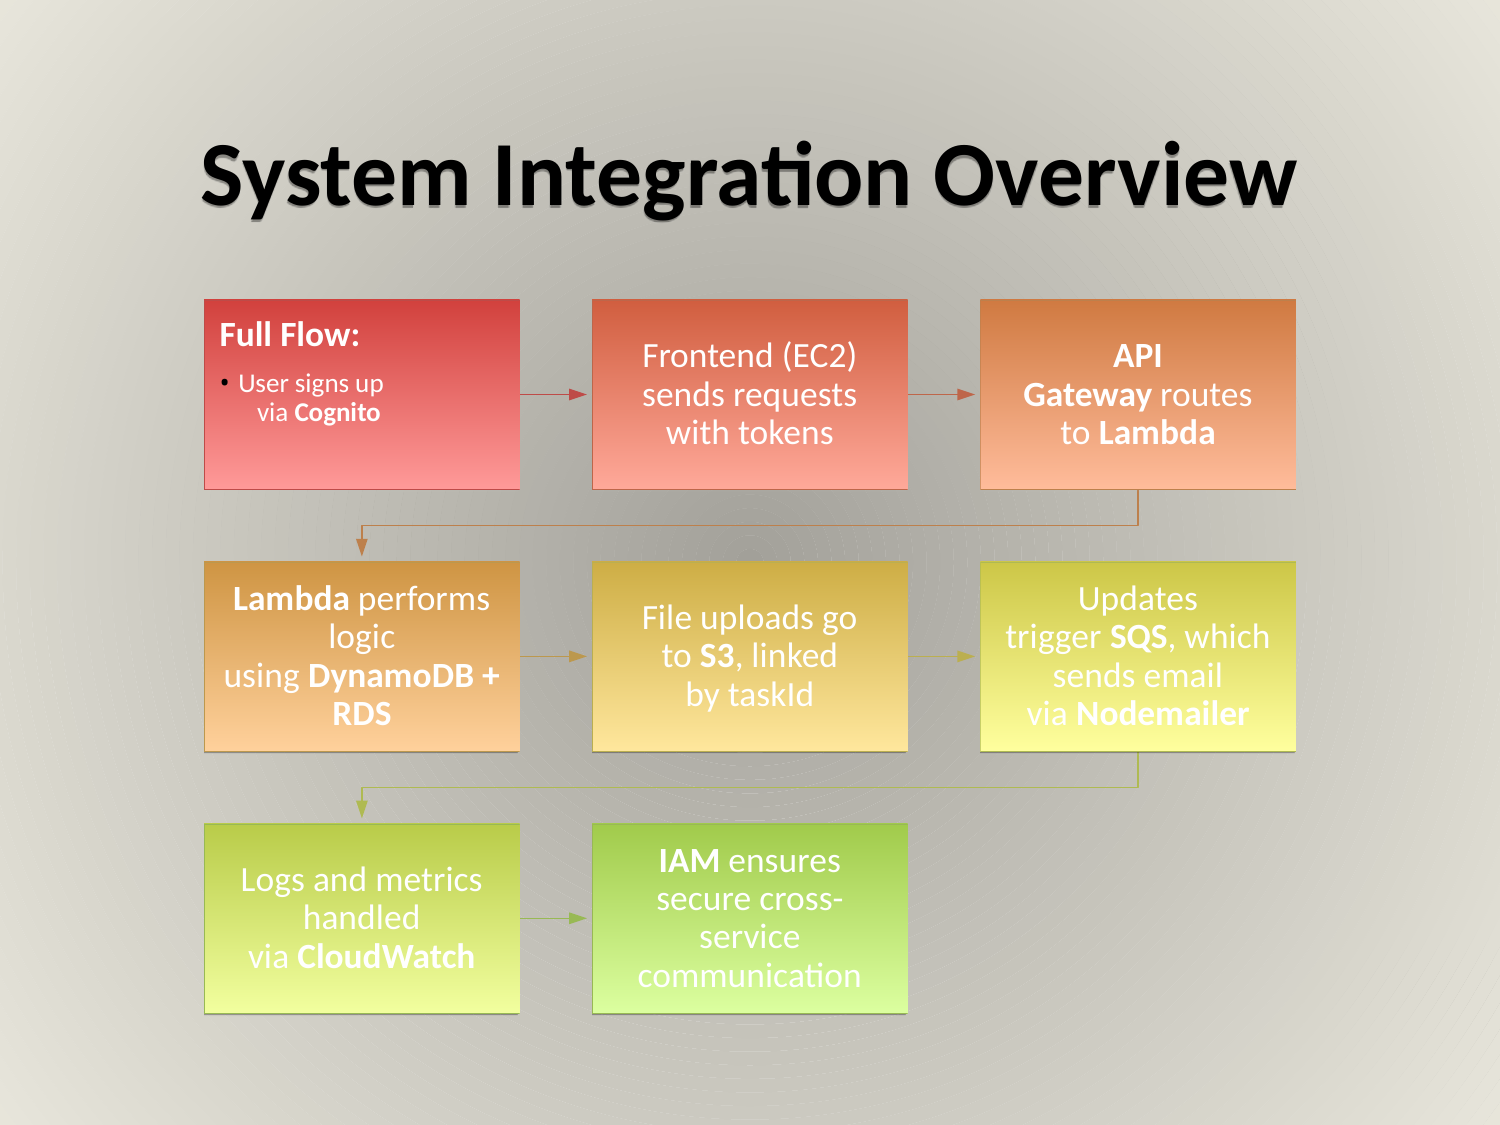

# System Integration Overview
Full Flow:
User signs up via Cognito
Frontend (EC2) sends requests with tokens
API Gateway routes to Lambda
Lambda performs logic using DynamoDB + RDS
File uploads go to S3, linked by taskId
Updates trigger SQS, which sends email via Nodemailer
Logs and metrics handled via CloudWatch
IAM ensures secure cross-service communication